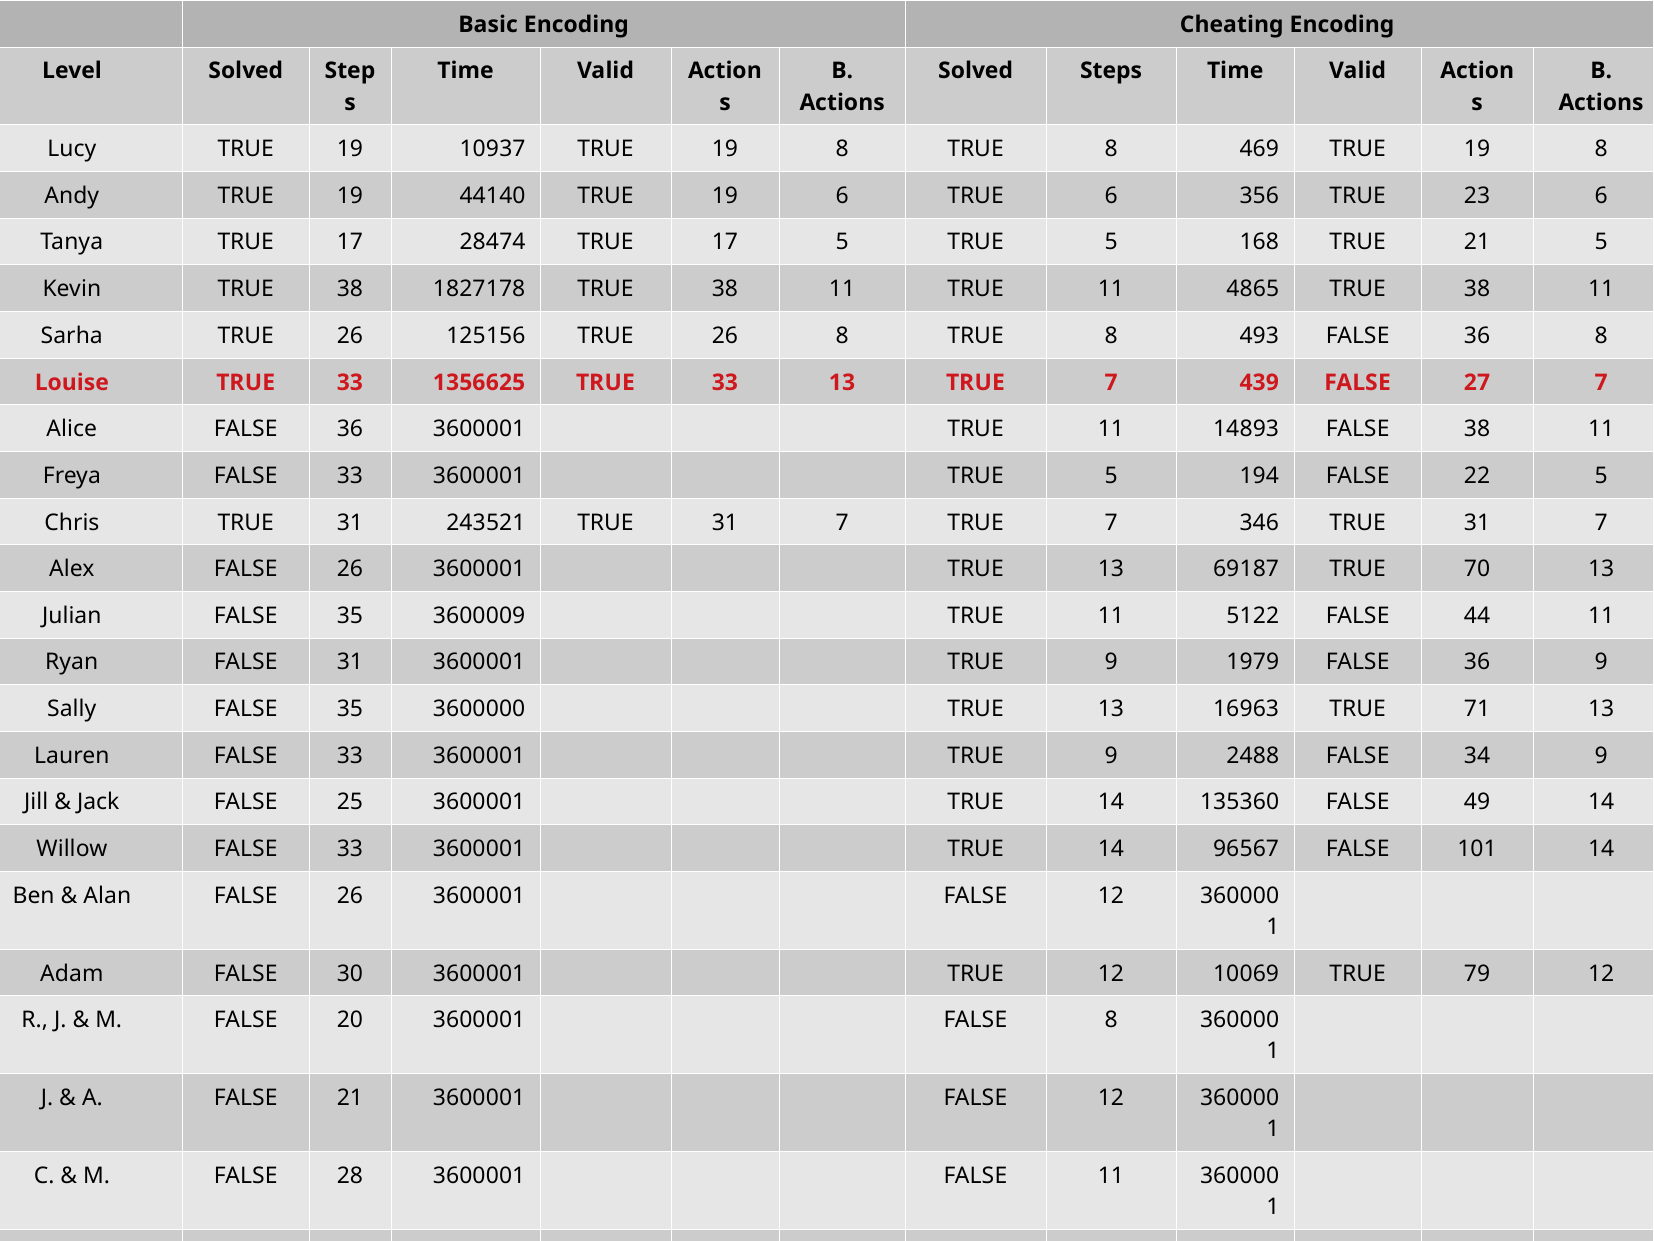

| | Basic Encoding | | | | | | Cheating Encoding | | | | | |
| --- | --- | --- | --- | --- | --- | --- | --- | --- | --- | --- | --- | --- |
| Level | Solved | Steps | Time | Valid | Actions | B. Actions | Solved | Steps | Time | Valid | Actions | B. Actions |
| Lucy | TRUE | 19 | 10937 | TRUE | 19 | 8 | TRUE | 8 | 469 | TRUE | 19 | 8 |
| Andy | TRUE | 19 | 44140 | TRUE | 19 | 6 | TRUE | 6 | 356 | TRUE | 23 | 6 |
| Tanya | TRUE | 17 | 28474 | TRUE | 17 | 5 | TRUE | 5 | 168 | TRUE | 21 | 5 |
| Kevin | TRUE | 38 | 1827178 | TRUE | 38 | 11 | TRUE | 11 | 4865 | TRUE | 38 | 11 |
| Sarha | TRUE | 26 | 125156 | TRUE | 26 | 8 | TRUE | 8 | 493 | FALSE | 36 | 8 |
| Louise | TRUE | 33 | 1356625 | TRUE | 33 | 13 | TRUE | 7 | 439 | FALSE | 27 | 7 |
| Alice | FALSE | 36 | 3600001 | | | | TRUE | 11 | 14893 | FALSE | 38 | 11 |
| Freya | FALSE | 33 | 3600001 | | | | TRUE | 5 | 194 | FALSE | 22 | 5 |
| Chris | TRUE | 31 | 243521 | TRUE | 31 | 7 | TRUE | 7 | 346 | TRUE | 31 | 7 |
| Alex | FALSE | 26 | 3600001 | | | | TRUE | 13 | 69187 | TRUE | 70 | 13 |
| Julian | FALSE | 35 | 3600009 | | | | TRUE | 11 | 5122 | FALSE | 44 | 11 |
| Ryan | FALSE | 31 | 3600001 | | | | TRUE | 9 | 1979 | FALSE | 36 | 9 |
| Sally | FALSE | 35 | 3600000 | | | | TRUE | 13 | 16963 | TRUE | 71 | 13 |
| Lauren | FALSE | 33 | 3600001 | | | | TRUE | 9 | 2488 | FALSE | 34 | 9 |
| Jill & Jack | FALSE | 25 | 3600001 | | | | TRUE | 14 | 135360 | FALSE | 49 | 14 |
| Willow | FALSE | 33 | 3600001 | | | | TRUE | 14 | 96567 | FALSE | 101 | 14 |
| Ben & Alan | FALSE | 26 | 3600001 | | | | FALSE | 12 | 3600001 | | | |
| Adam | FALSE | 30 | 3600001 | | | | TRUE | 12 | 10069 | TRUE | 79 | 12 |
| R., J. & M. | FALSE | 20 | 3600001 | | | | FALSE | 8 | 3600001 | | | |
| J. & A. | FALSE | 21 | 3600001 | | | | FALSE | 12 | 3600001 | | | |
| C. & M. | FALSE | 28 | 3600001 | | | | FALSE | 11 | 3600001 | | | |
| David | TRUE | 23 | 93841 | TRUE | 23 | 8 | TRUE | 7 | 796 | TRUE | 24 | 7 |
| Lydia | TRUE | 27 | 129804 | TRUE | 27 | 7 | TRUE | 7 | 430 | TRUE | 27 | 7 |
| Mary | FALSE | 35 | 3600001 | | | | TRUE | 10 | 1455 | TRUE | 45 | 10 |
| Helen | FALSE | 30 | 3600001 | | | | TRUE | 11 | 8748 | TRUE | 52 | 11 |
| Paul | FALSE | 37 | 3600001 | | | | TRUE | 9 | 1203 | FALSE | 40 | 9 |
| Kate | FALSE | 30 | 3600000 | | | | TRUE | 10 | 7868 | TRUE | 53 | 10 |
| Rebecca | TRUE | 24 | 119374 | TRUE | 24 | 6 | TRUE | 2 | 34 | FALSE | 11 | 2 |
| William | FALSE | 36 | 3600001 | | | | TRUE | 13 | 9434 | FALSE | 67 | 13 |
| Z. & R. | FALSE | 25 | 3600001 | | | | FALSE | 10 | 3600001 | | | |
24